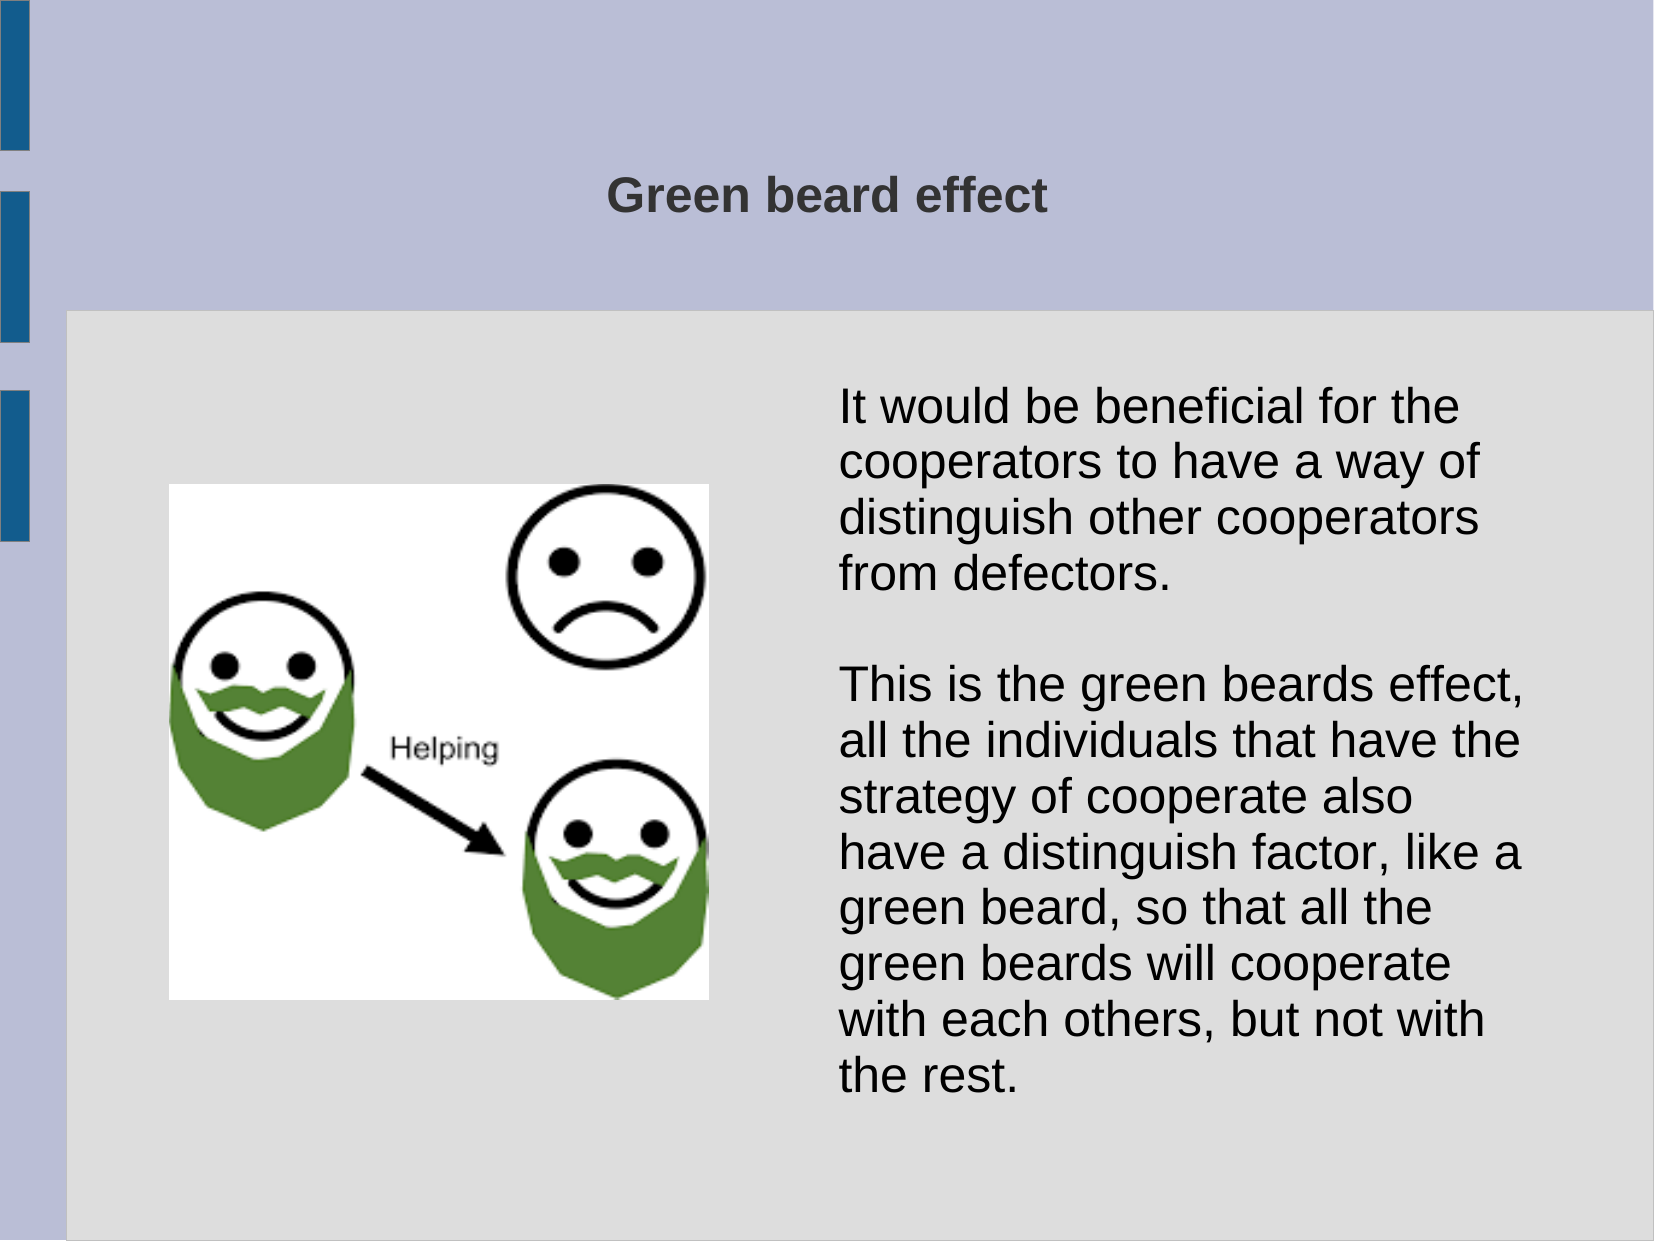

# Green beard effect
It would be beneficial for the cooperators to have a way of distinguish other cooperators from defectors.
This is the green beards effect, all the individuals that have the strategy of cooperate also have a distinguish factor, like a green beard, so that all the green beards will cooperate with each others, but not with the rest.